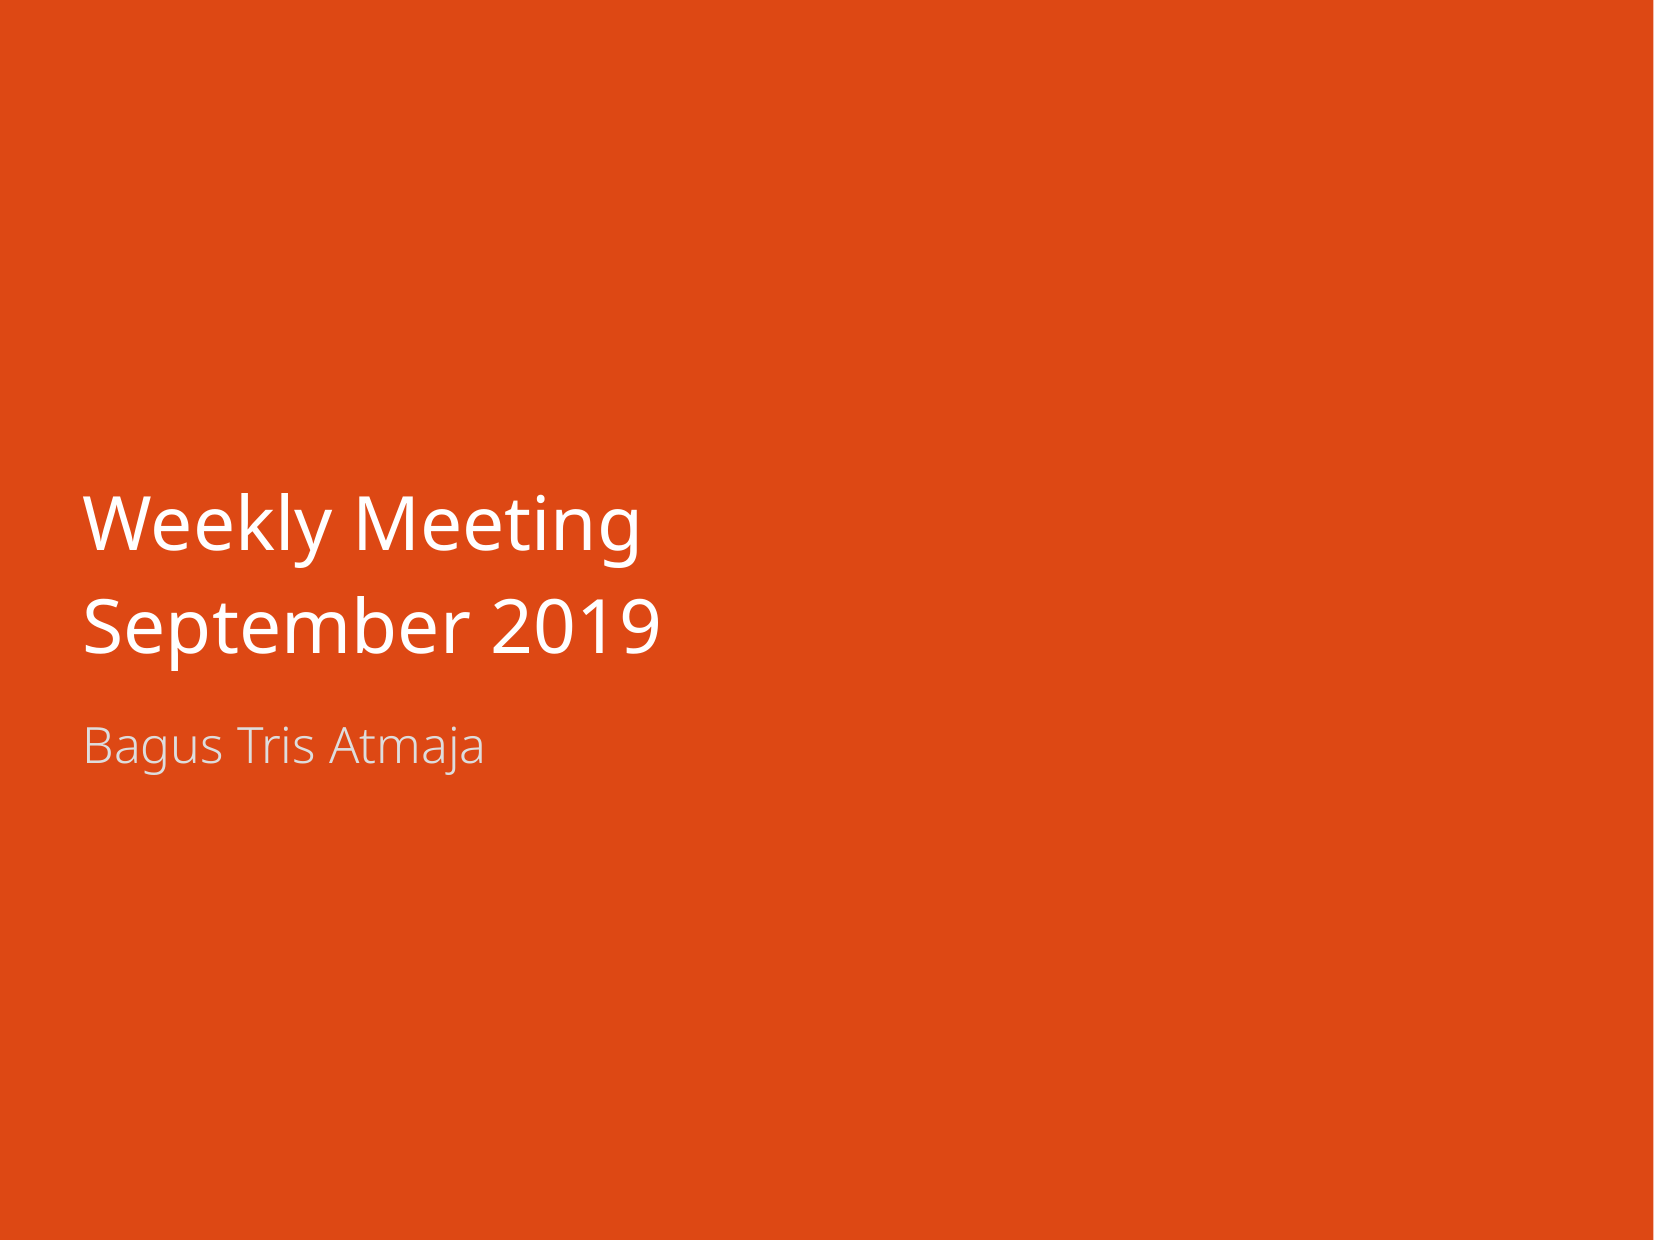

# Weekly Meeting September 2019
Bagus Tris Atmaja